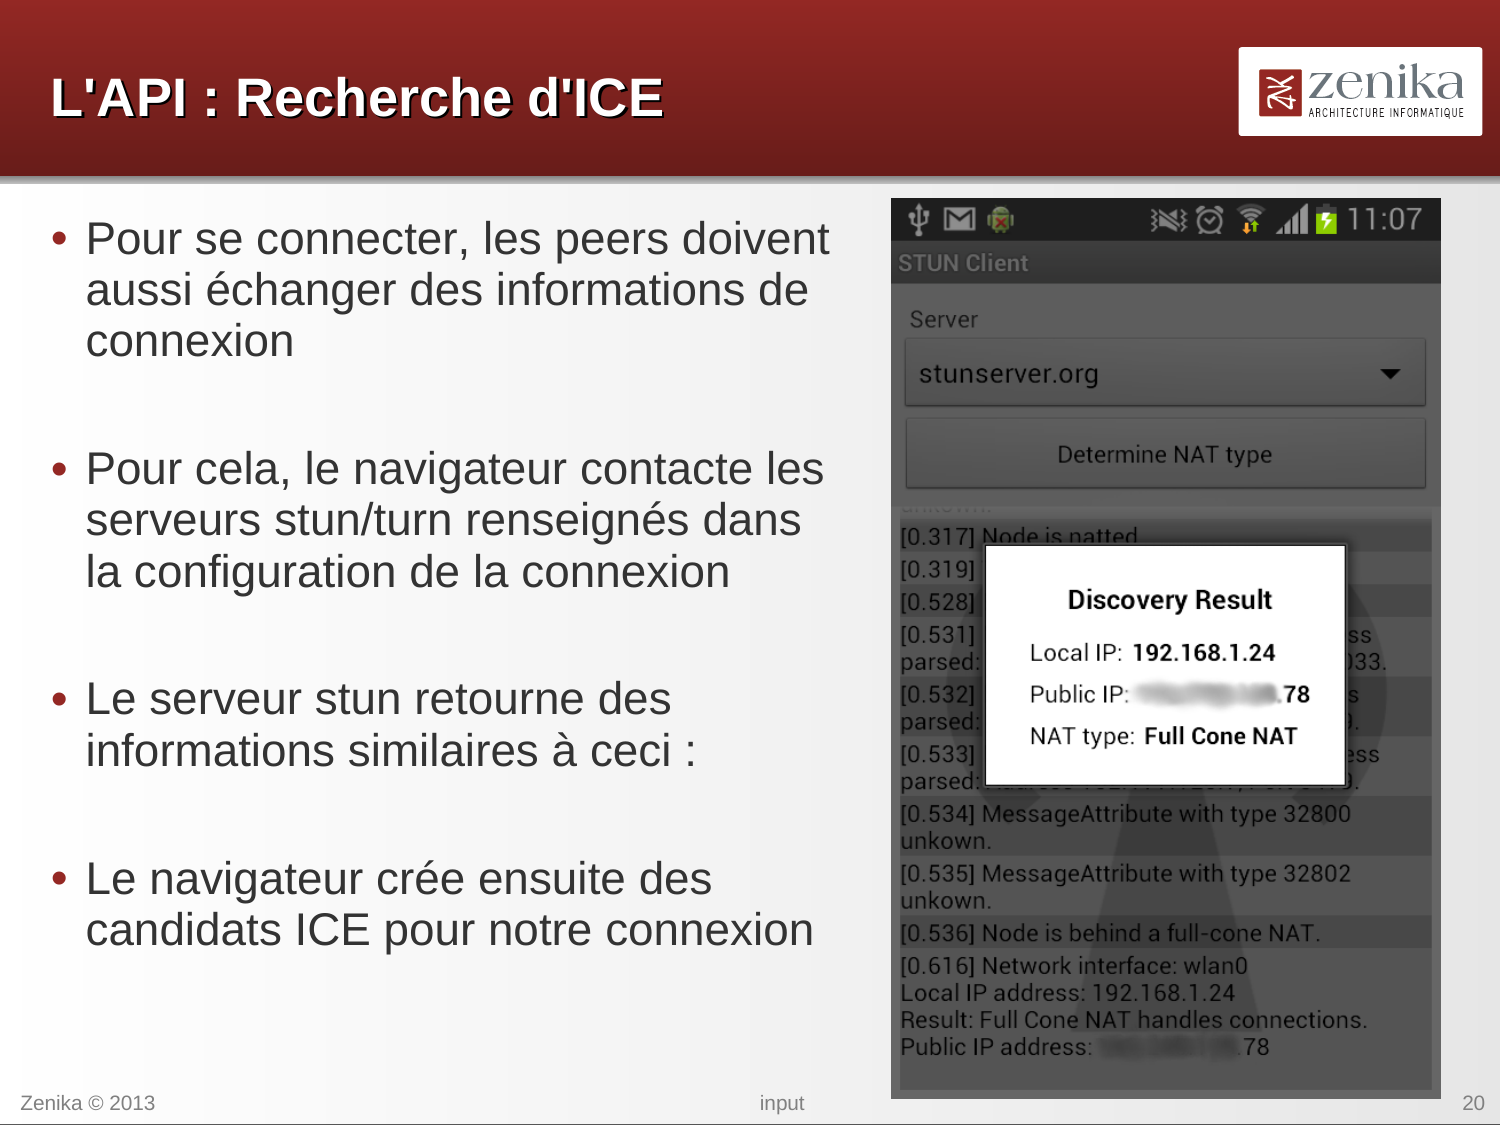

# L'API : Recherche d'ICE
Pour se connecter, les peers doivent aussi échanger des informations de connexion
Pour cela, le navigateur contacte les serveurs stun/turn renseignés dans la configuration de la connexion
Le serveur stun retourne des informations similaires à ceci :
Le navigateur crée ensuite des candidats ICE pour notre connexion